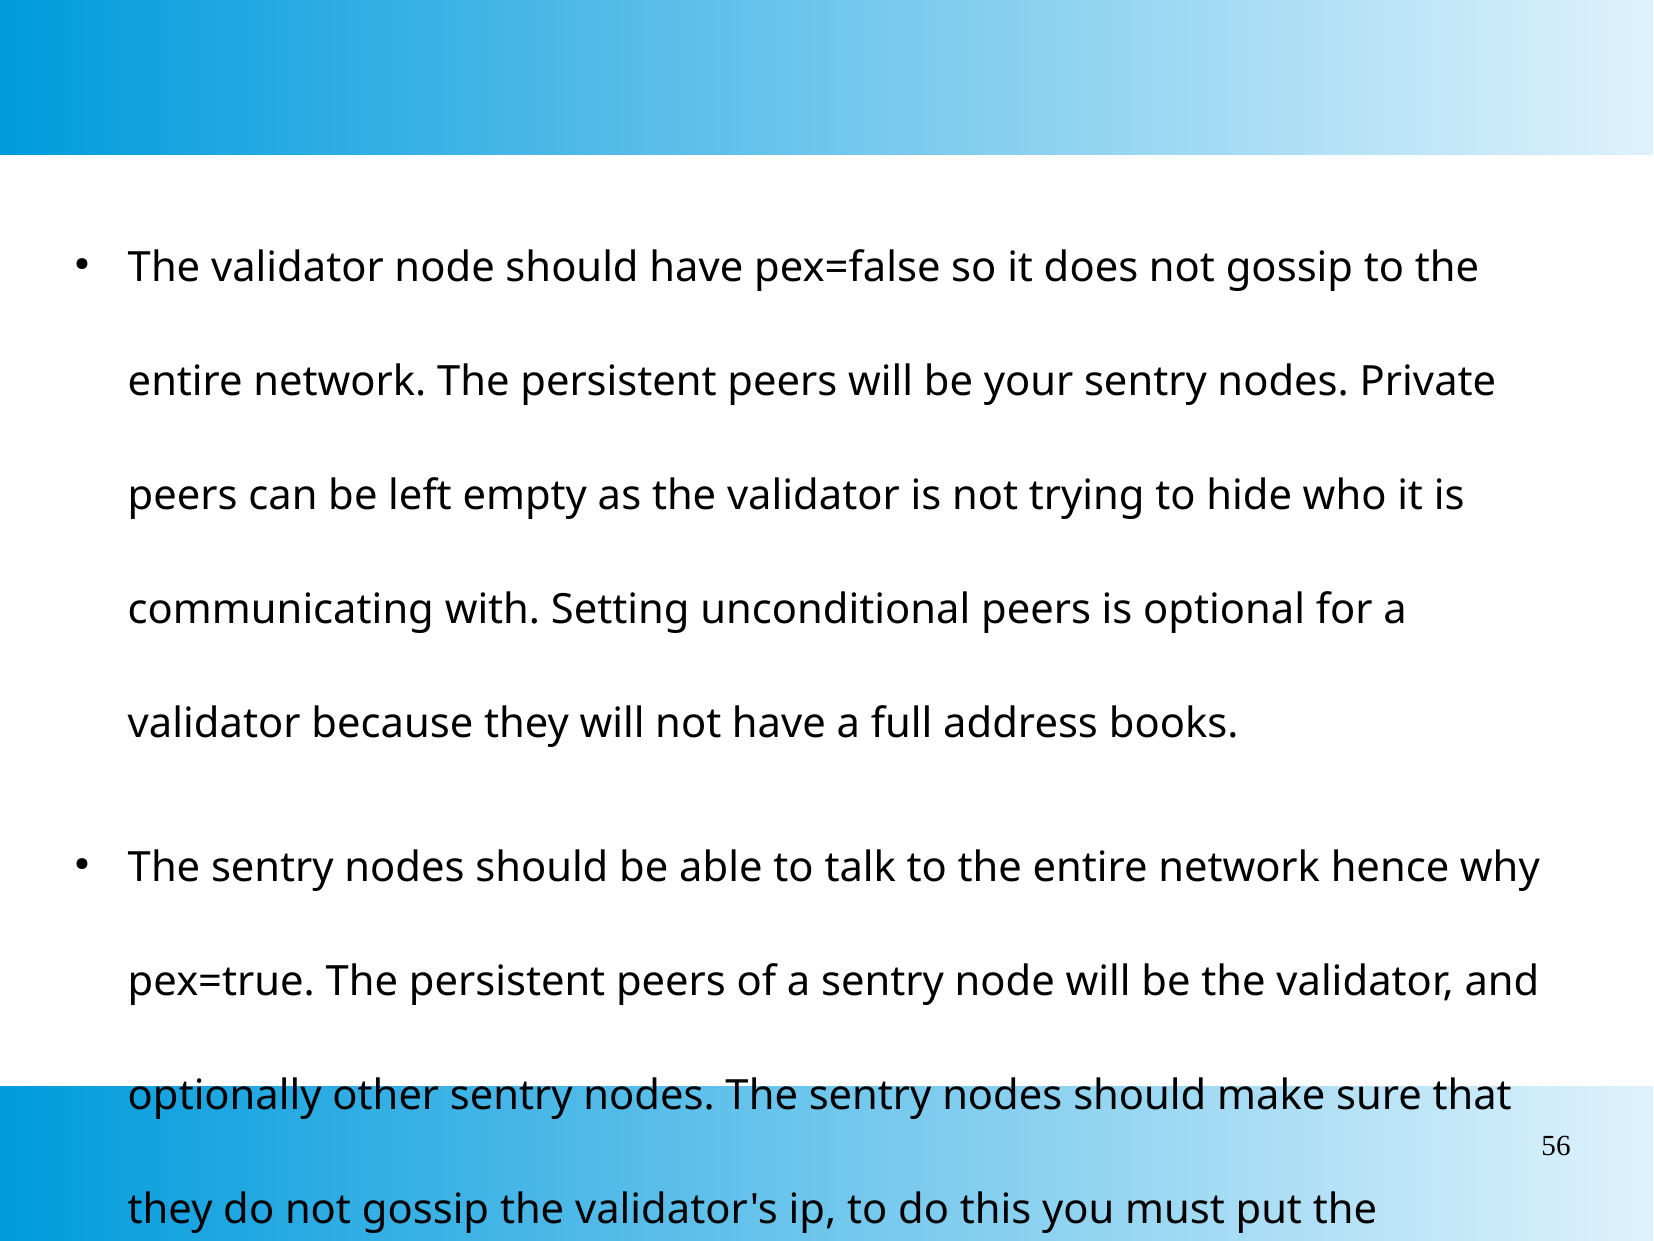

# The validator node should have pex=false so it does not gossip to the entire network. The persistent peers will be your sentry nodes. Private peers can be left empty as the validator is not trying to hide who it is communicating with. Setting unconditional peers is optional for a validator because they will not have a full address books.
The sentry nodes should be able to talk to the entire network hence why pex=true. The persistent peers of a sentry node will be the validator, and optionally other sentry nodes. The sentry nodes should make sure that they do not gossip the validator's ip, to do this you must put the validators nodeID as a private peer. The unconditional peer IDs will be the validator ID and optionally other sentry nodes.
56